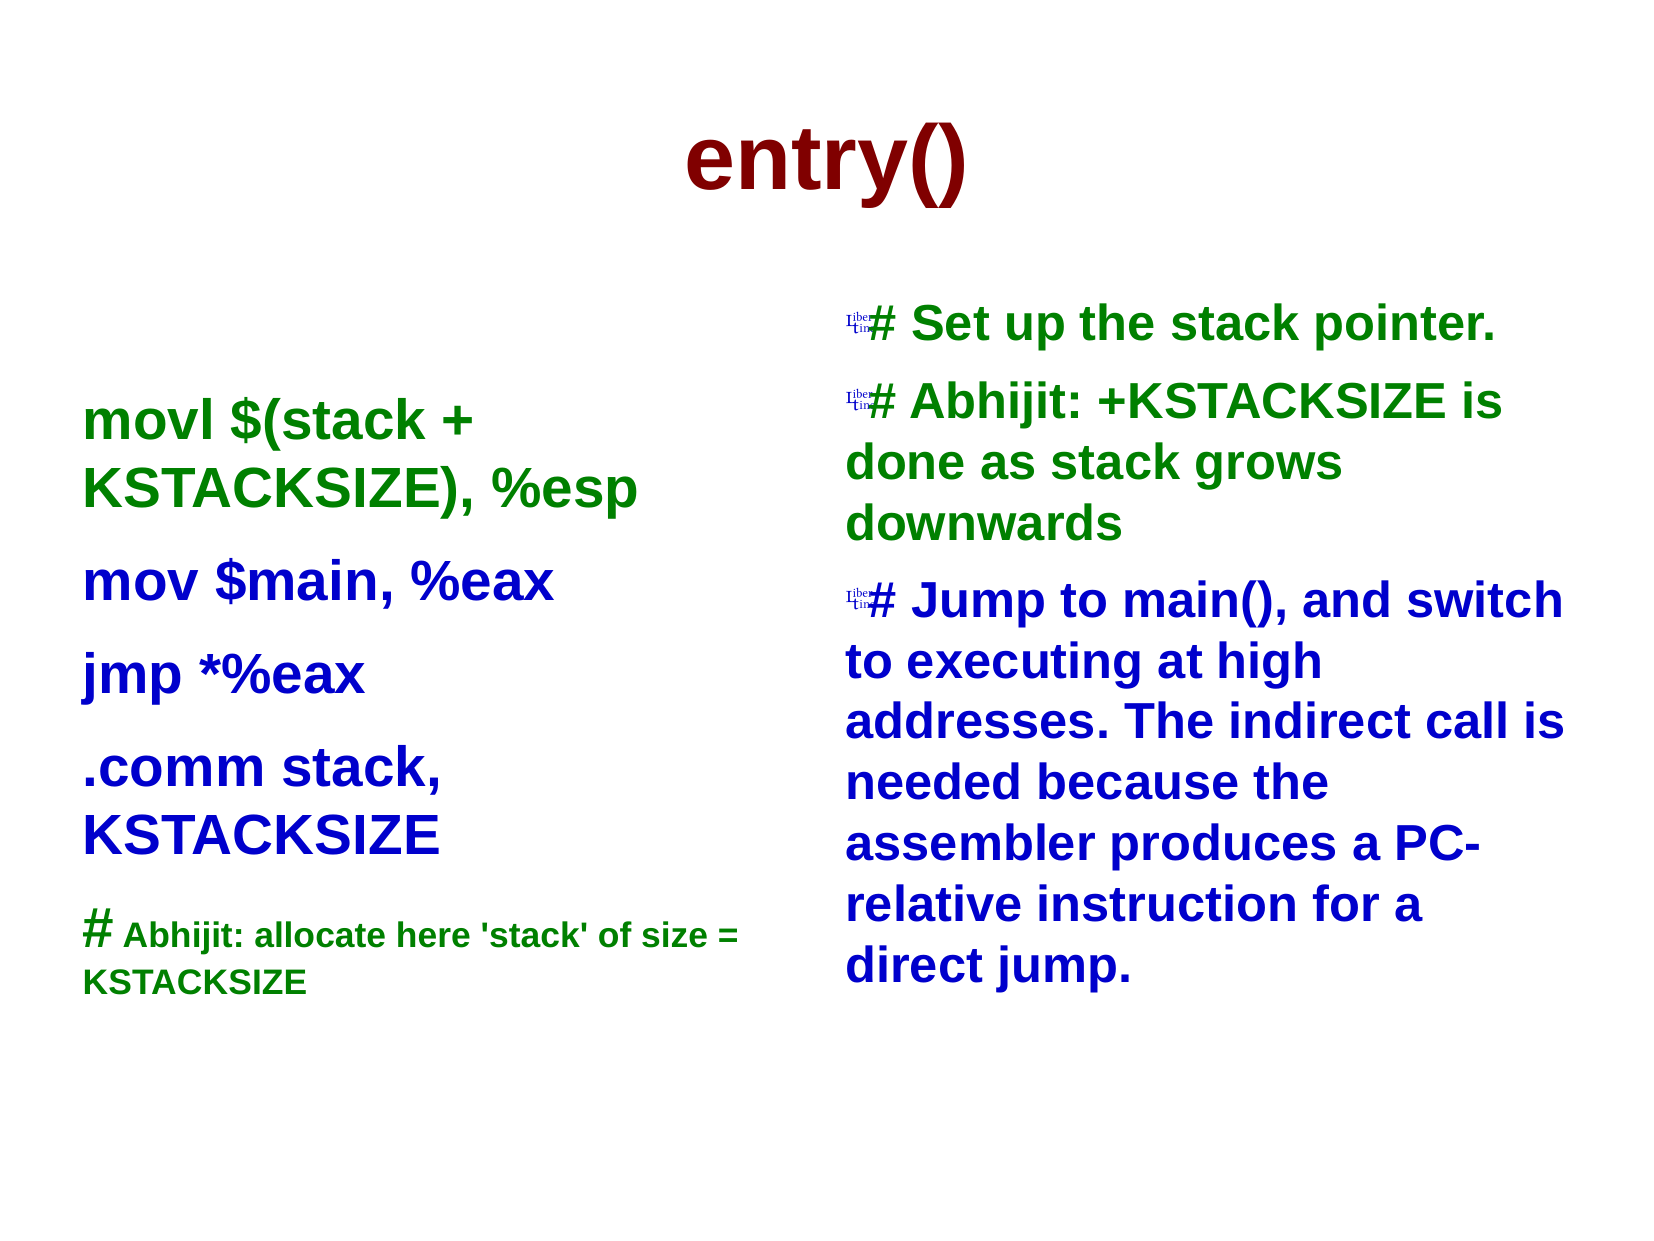

# entry()
movl $(stack + KSTACKSIZE), %esp
mov $main, %eax
jmp *%eax
.comm stack, KSTACKSIZE
# Abhijit: allocate here 'stack' of size = KSTACKSIZE
# Set up the stack pointer.
# Abhijit: +KSTACKSIZE is done as stack grows downwards
# Jump to main(), and switch to executing at high addresses. The indirect call is needed because the assembler produces a PC-relative instruction for a direct jump.